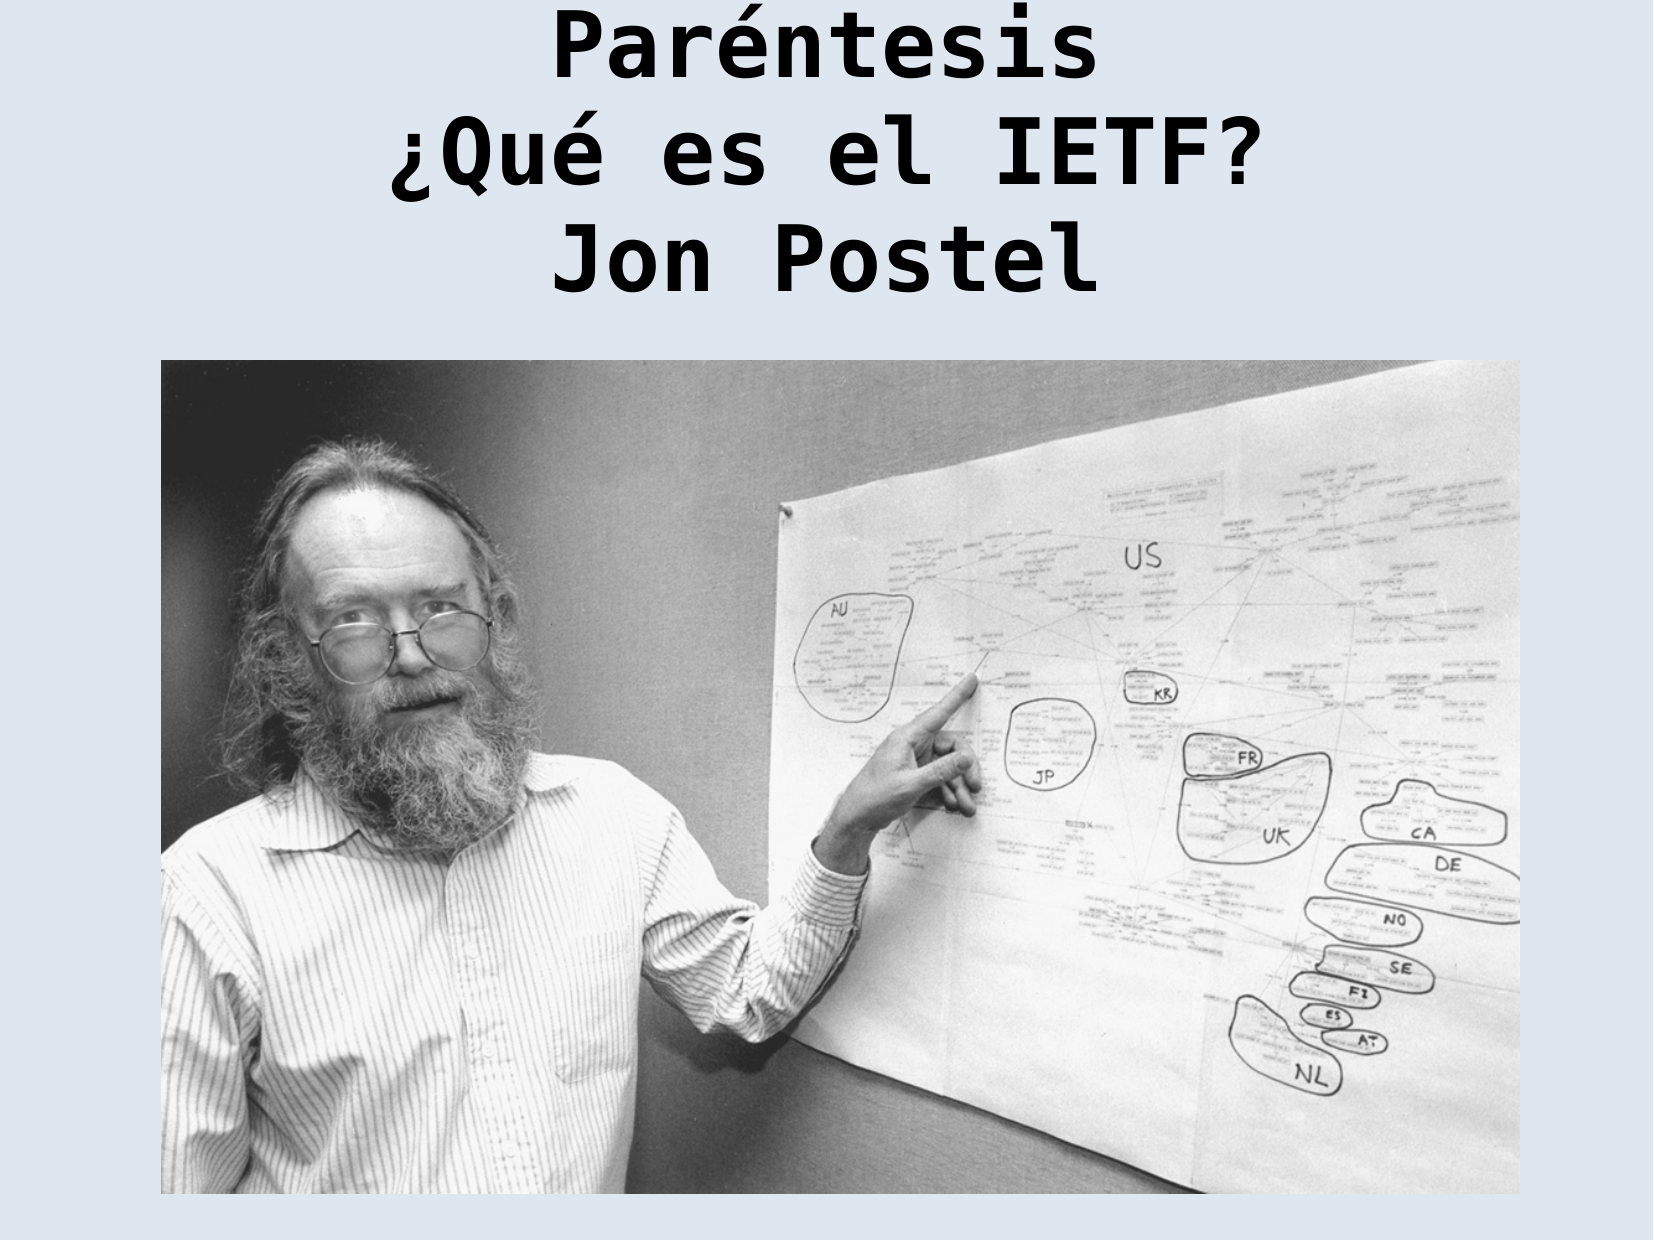

# Paréntesis ¿Qué es el IETF? Jon Postel